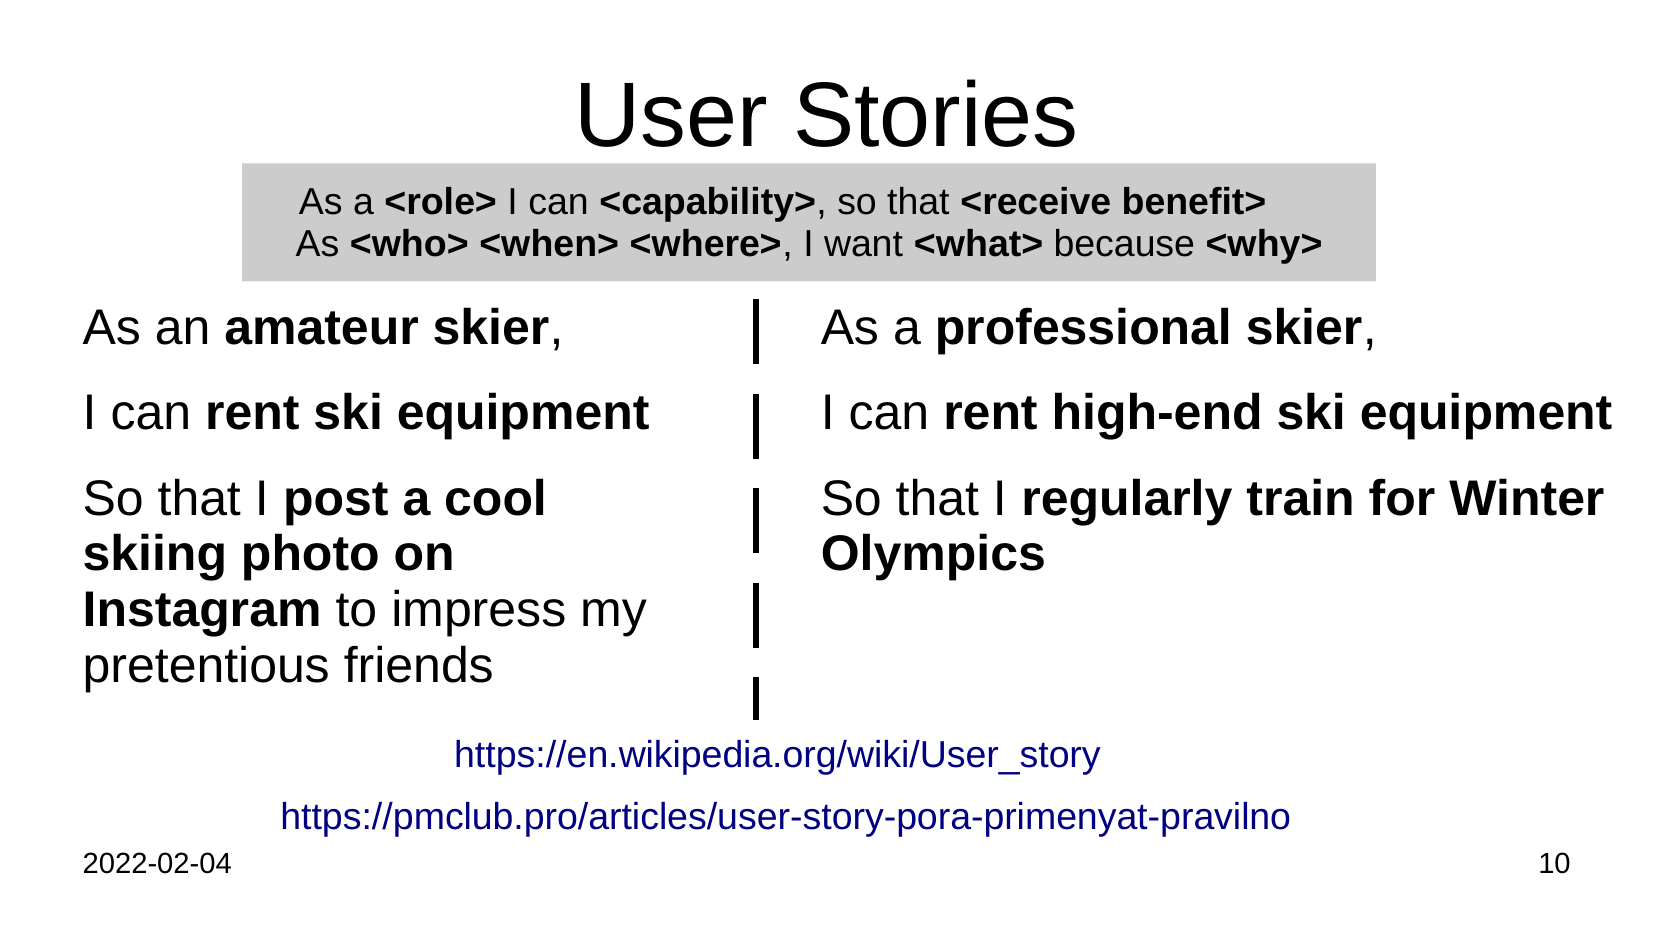

# User Stories
As a <role> I can <capability>, so that <receive benefit>
As <who> <when> <where>, I want <what> because <why>
As an amateur skier,
I can rent ski equipment
So that I post a cool skiing photo on Instagram to impress my pretentious friends
As a professional skier,
I can rent high-end ski equipment
So that I regularly train for Winter Olympics
https://en.wikipedia.org/wiki/User_story
https://pmclub.pro/articles/user-story-pora-primenyat-pravilno
2022-02-04
10